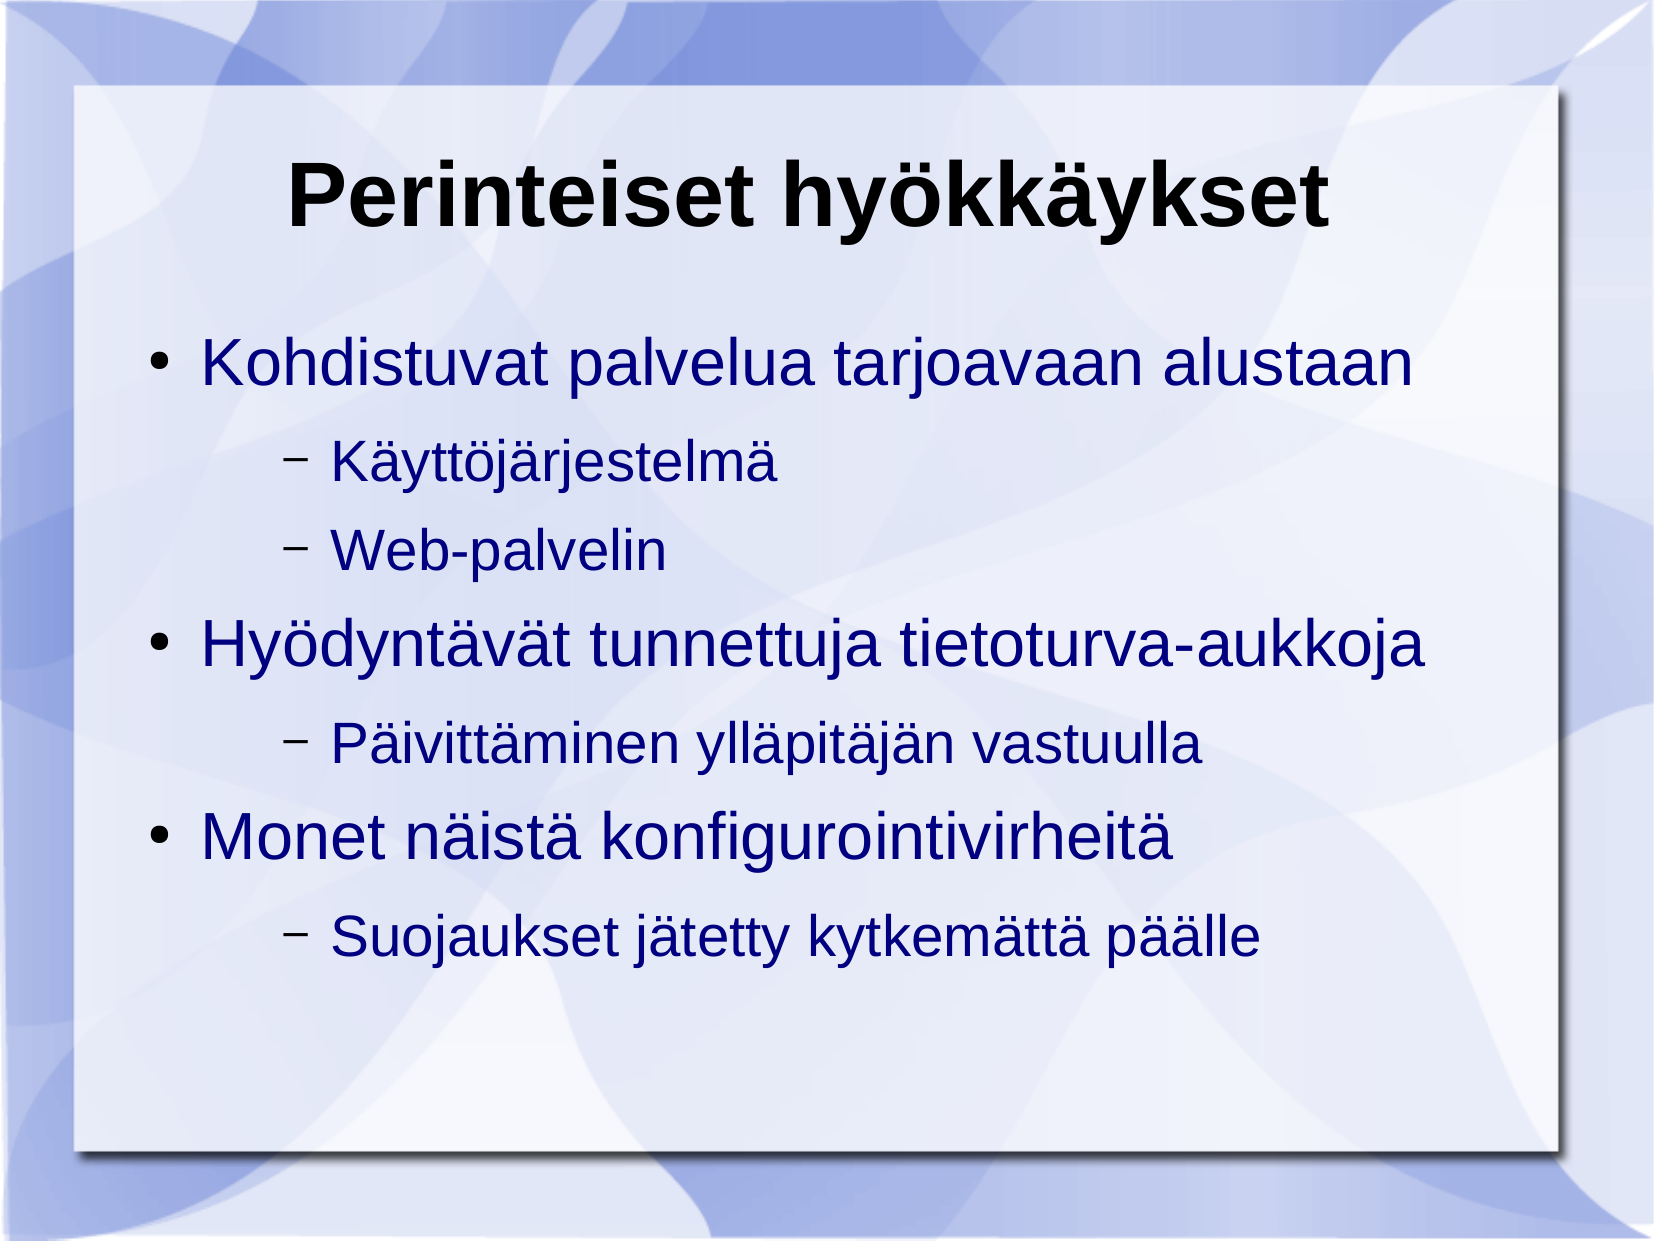

# Perinteiset hyökkäykset
Kohdistuvat palvelua tarjoavaan alustaan
Käyttöjärjestelmä
Web-palvelin
Hyödyntävät tunnettuja tietoturva-aukkoja
Päivittäminen ylläpitäjän vastuulla
Monet näistä konfigurointivirheitä
Suojaukset jätetty kytkemättä päälle